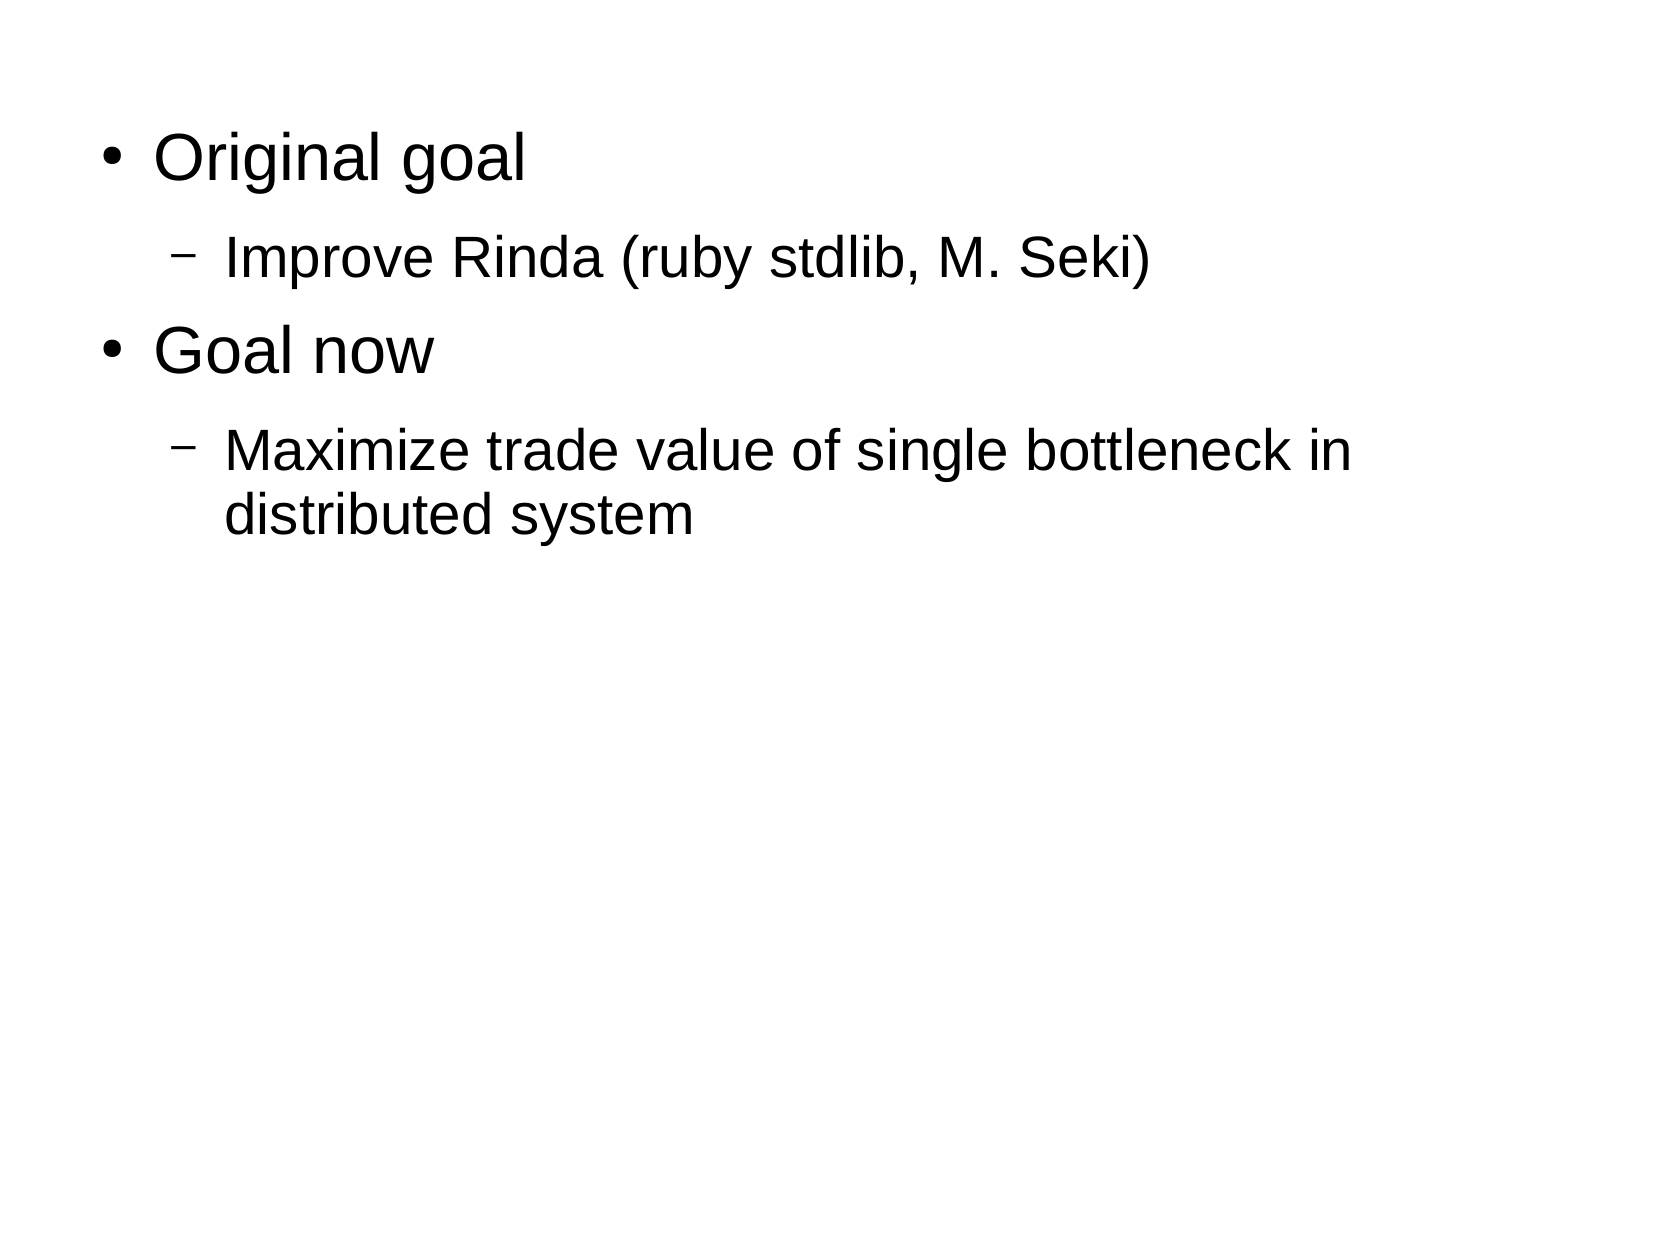

#
Original goal
Improve Rinda (ruby stdlib, M. Seki)
Goal now
Maximize trade value of single bottleneck in distributed system